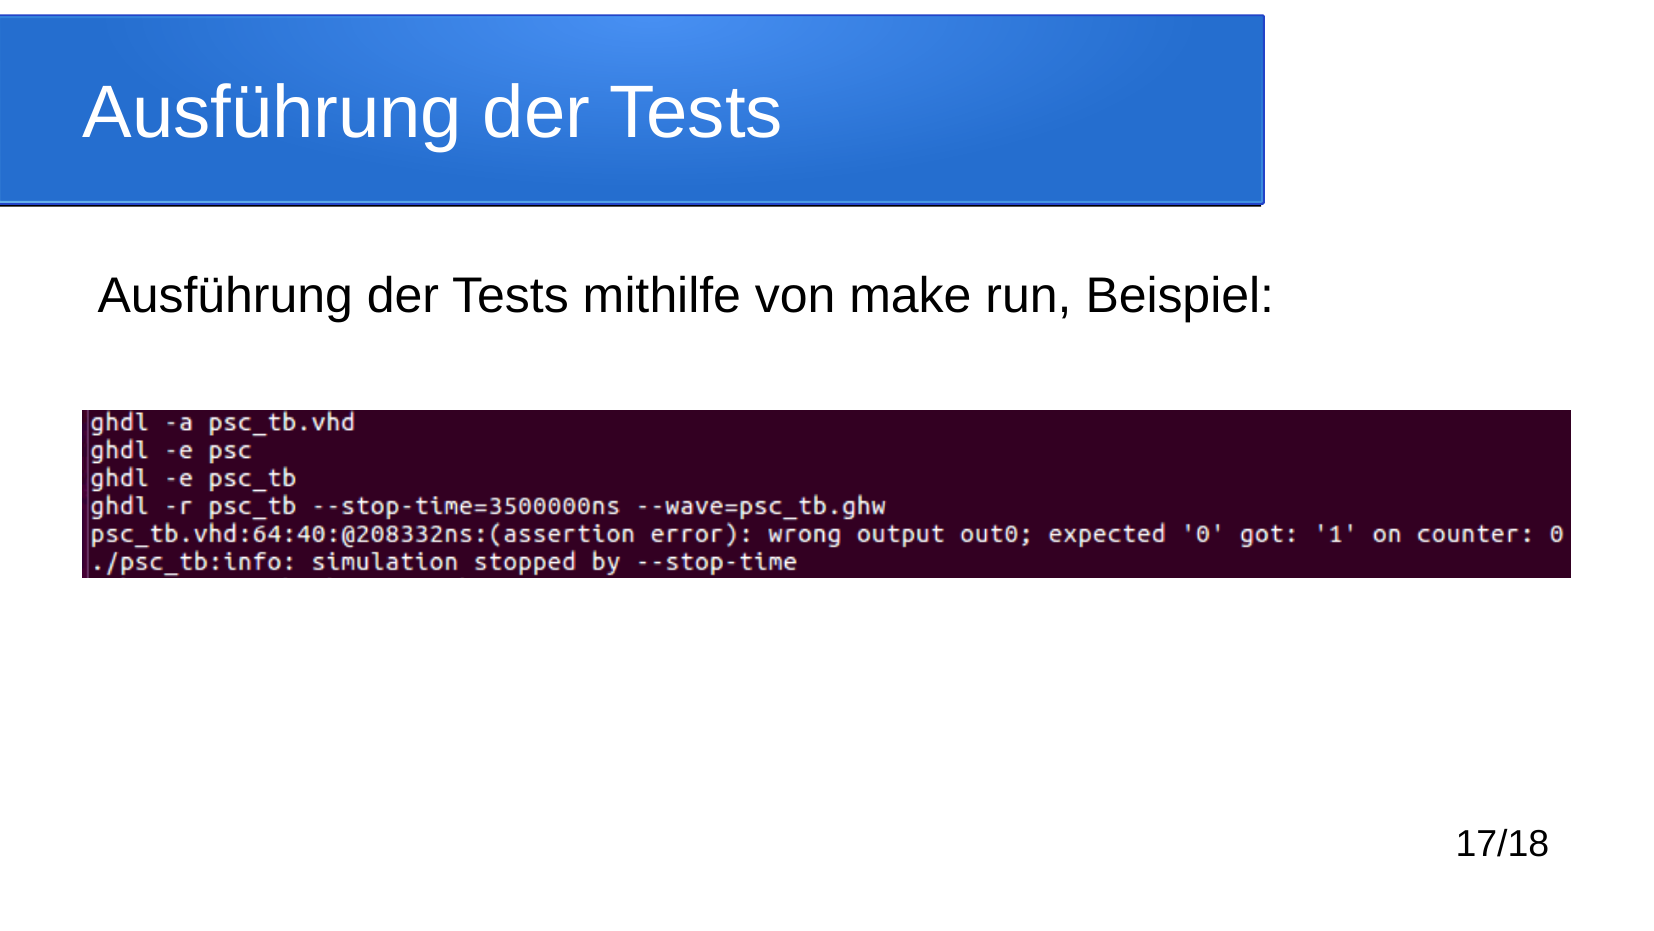

# Ausführung der Tests
Ausführung der Tests mithilfe von make run, Beispiel:
17/18